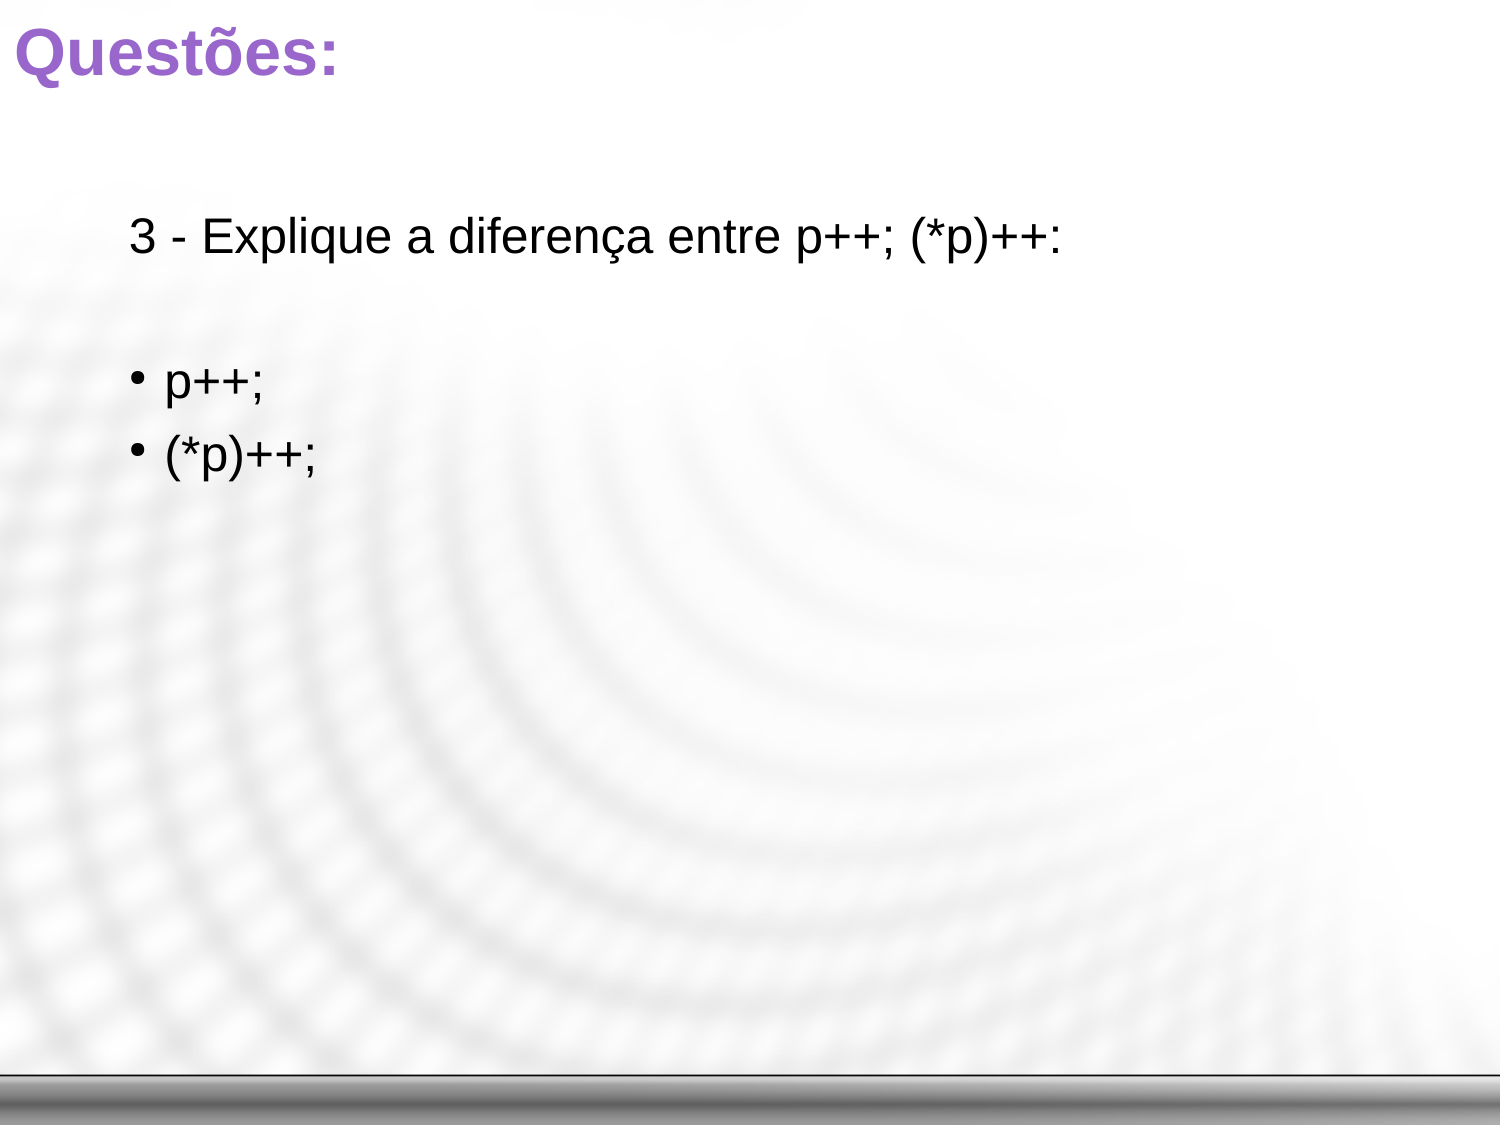

# Questões:
3 - Explique a diferença entre p++; (*p)++:
p++;
(*p)++;